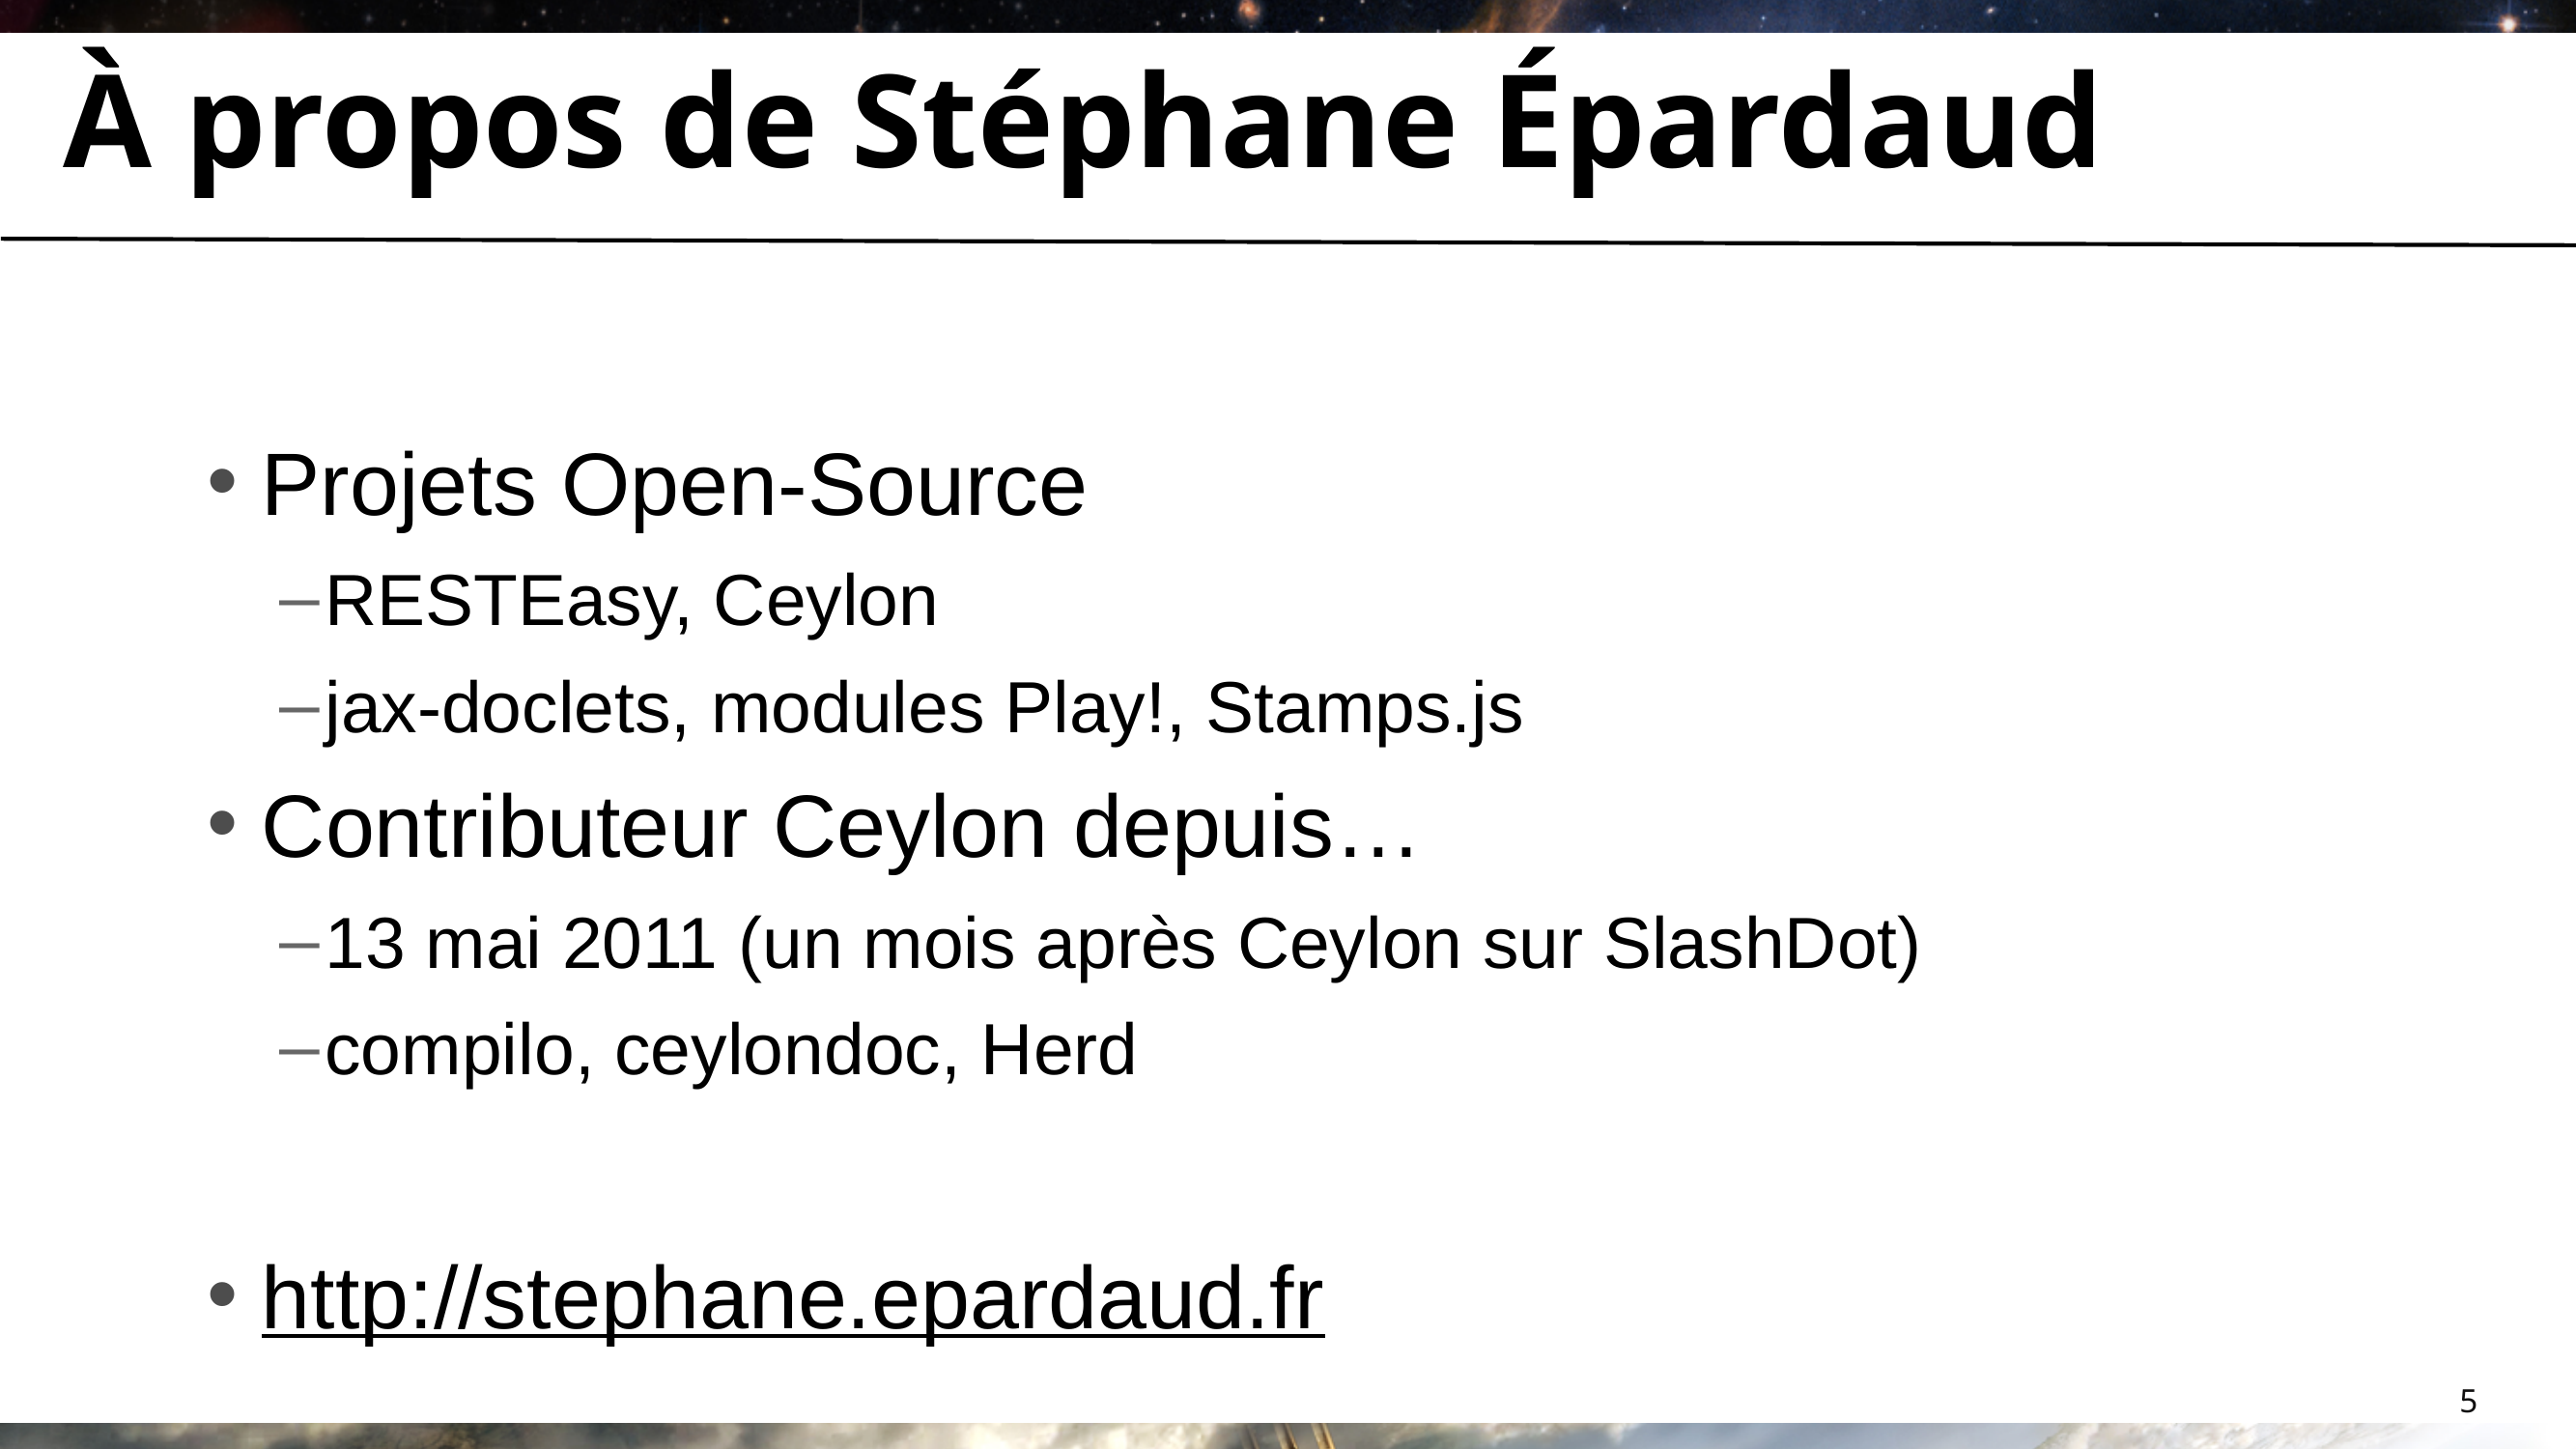

# À propos de Stéphane Épardaud
Projets Open-Source
RESTEasy, Ceylon
jax-doclets, modules Play!, Stamps.js
Contributeur Ceylon depuis…
13 mai 2011 (un mois après Ceylon sur SlashDot)
compilo, ceylondoc, Herd
http://stephane.epardaud.fr